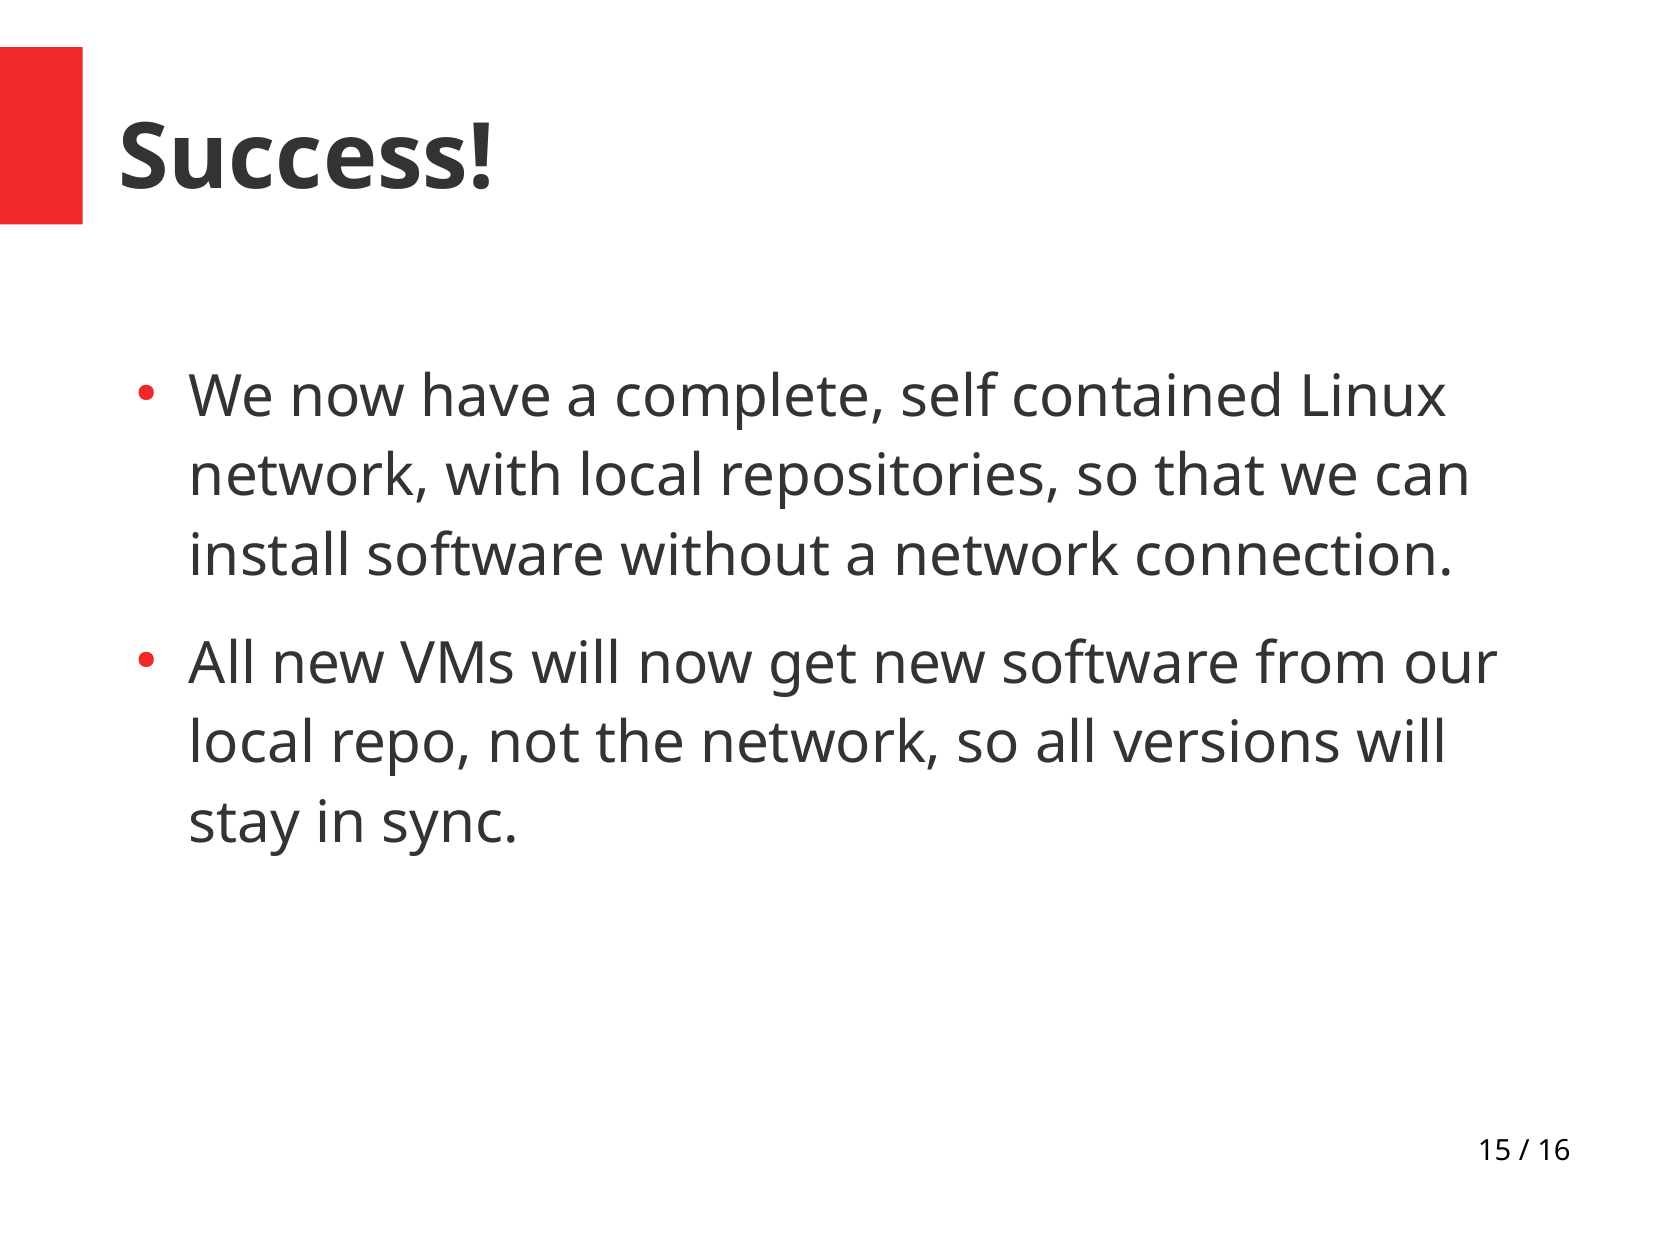

# Success!
We now have a complete, self contained Linux network, with local repositories, so that we can install software without a network connection.
All new VMs will now get new software from our local repo, not the network, so all versions will stay in sync.
15